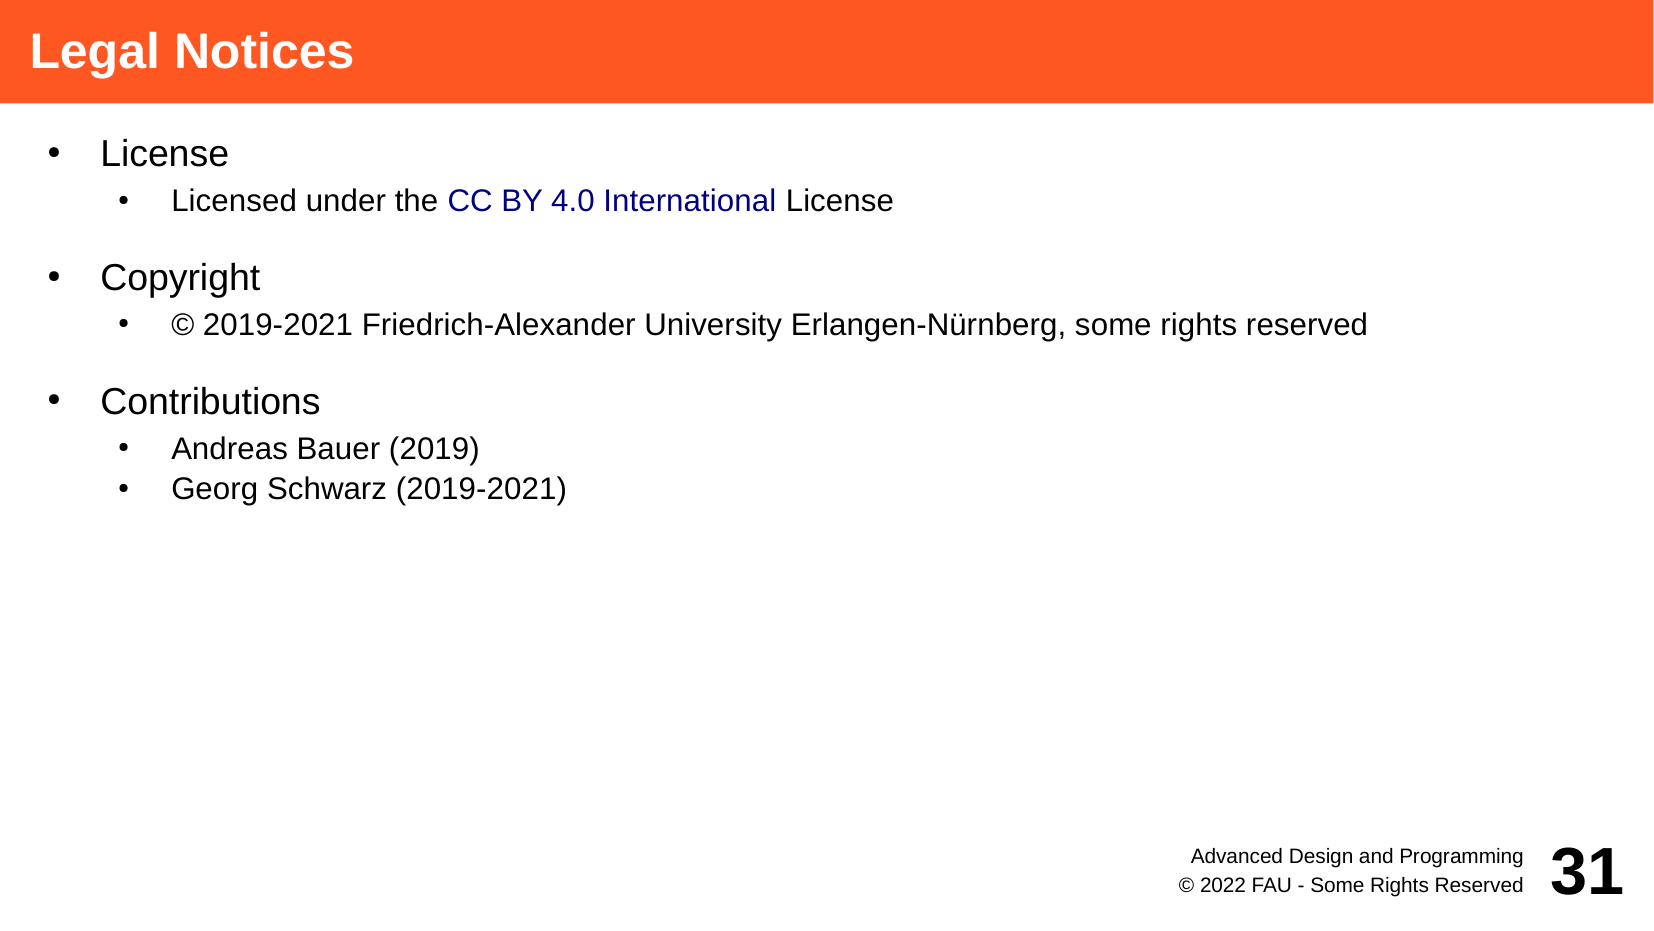

# Legal Notices
License
Licensed under the CC BY 4.0 International License
Copyright
© 2019-2021 Friedrich-Alexander University Erlangen-Nürnberg, some rights reserved
Contributions
Andreas Bauer (2019)
Georg Schwarz (2019-2021)
Advanced Design and Programming
31
© 2022 FAU - Some Rights Reserved